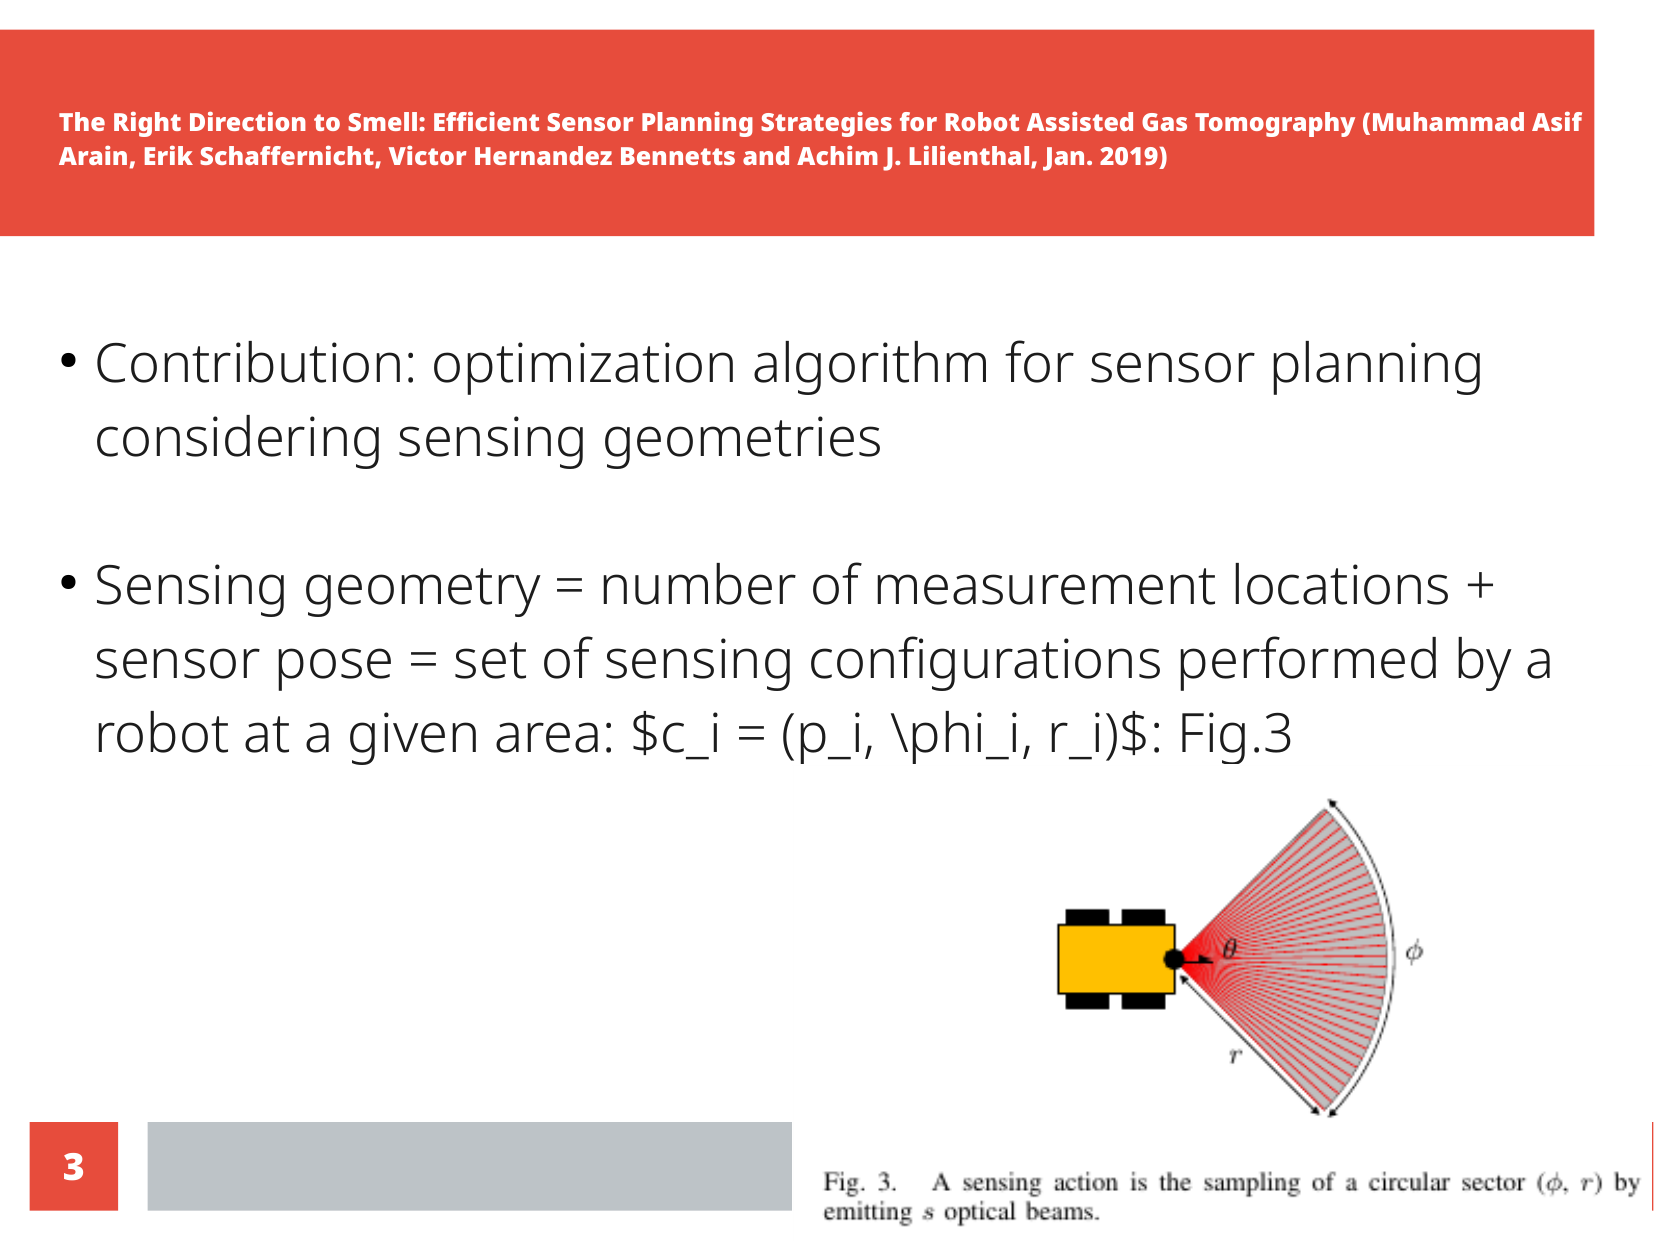

# The Right Direction to Smell: Efficient Sensor Planning Strategies for Robot Assisted Gas Tomography (Muhammad Asif Arain, Erik Schaffernicht, Victor Hernandez Bennetts and Achim J. Lilienthal, Jan. 2019)
Contribution: optimization algorithm for sensor planning considering sensing geometries
Sensing geometry = number of measurement locations + sensor pose = set of sensing configurations performed by a robot at a given area: $c_i = (p_i, \phi_i, r_i)$: Fig.3
3